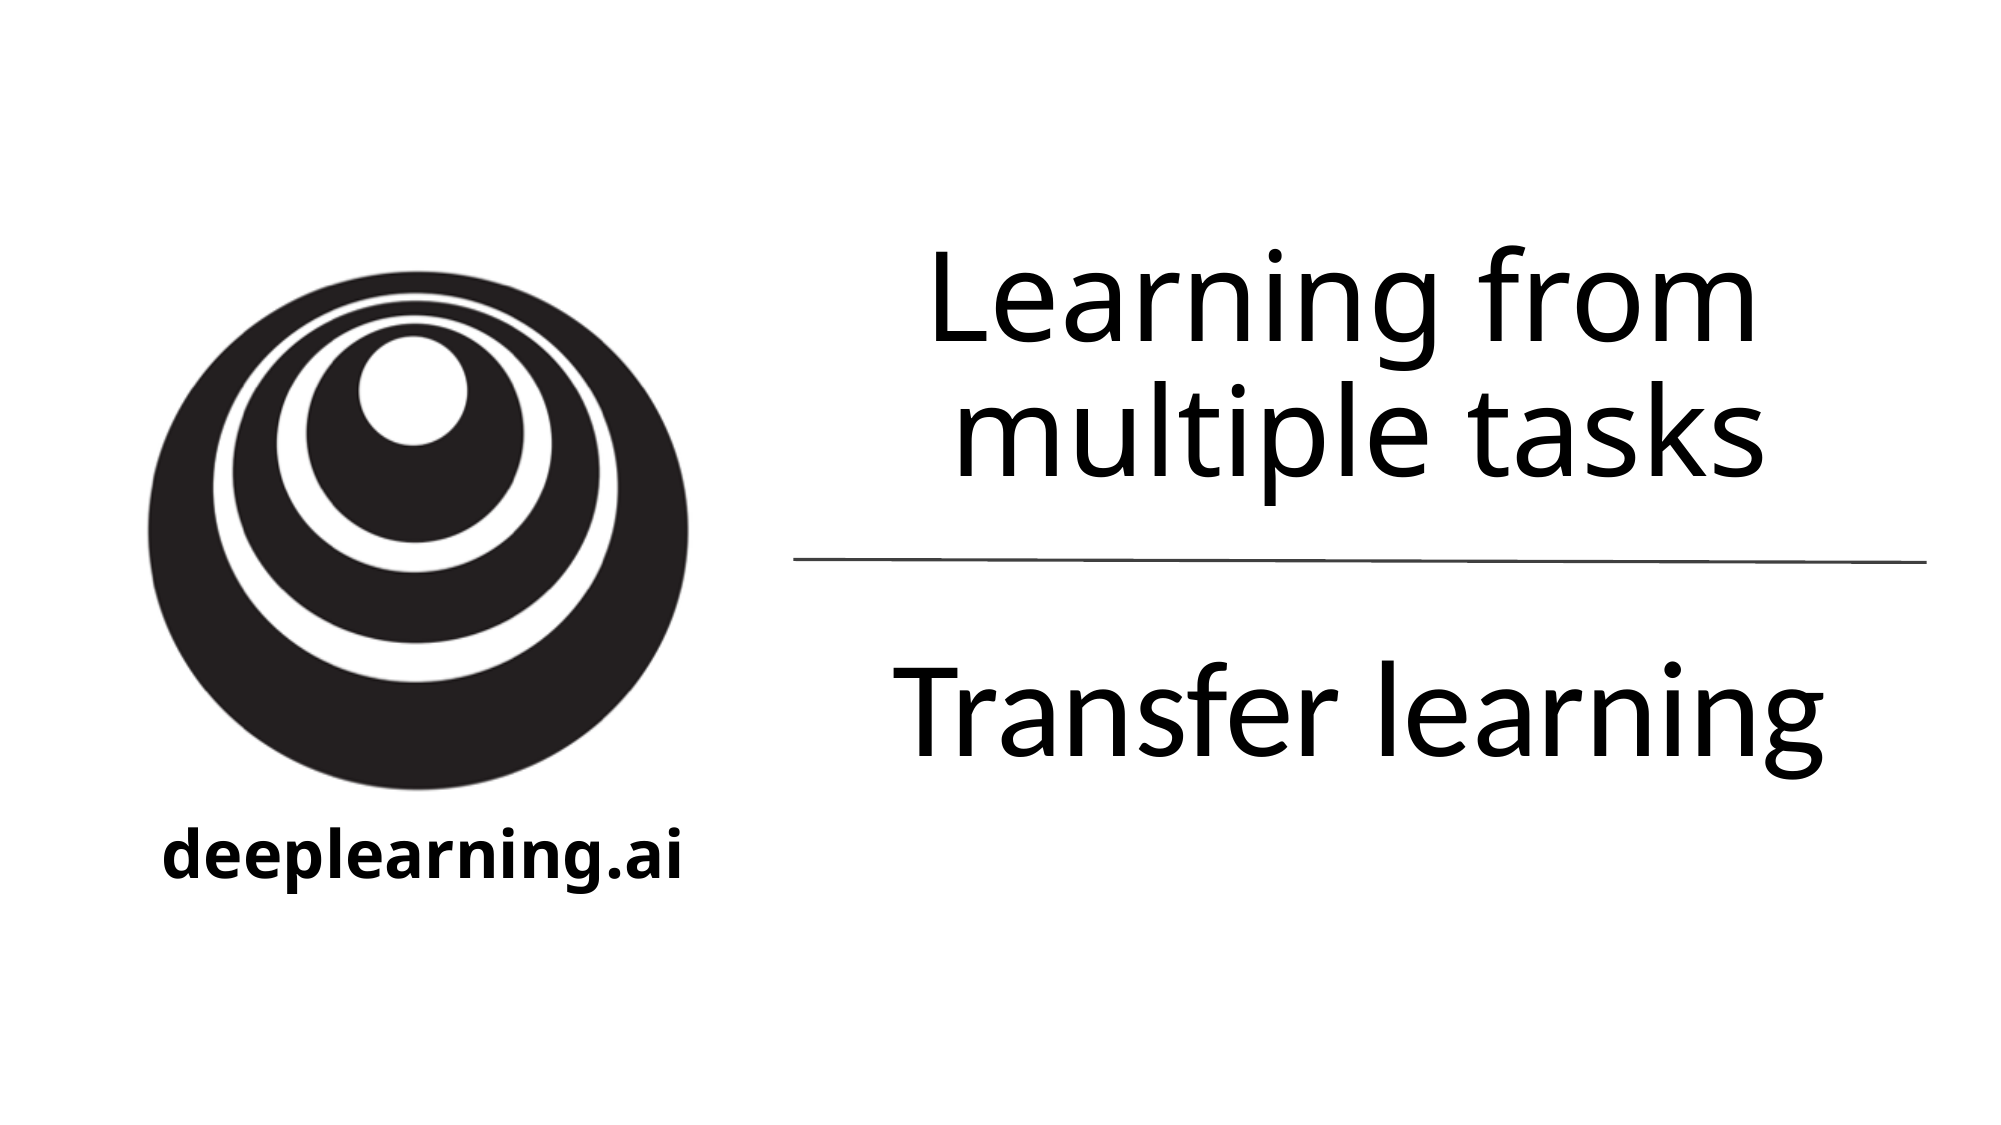

# Learning from multiple tasks
deeplearning.ai
Transfer learning